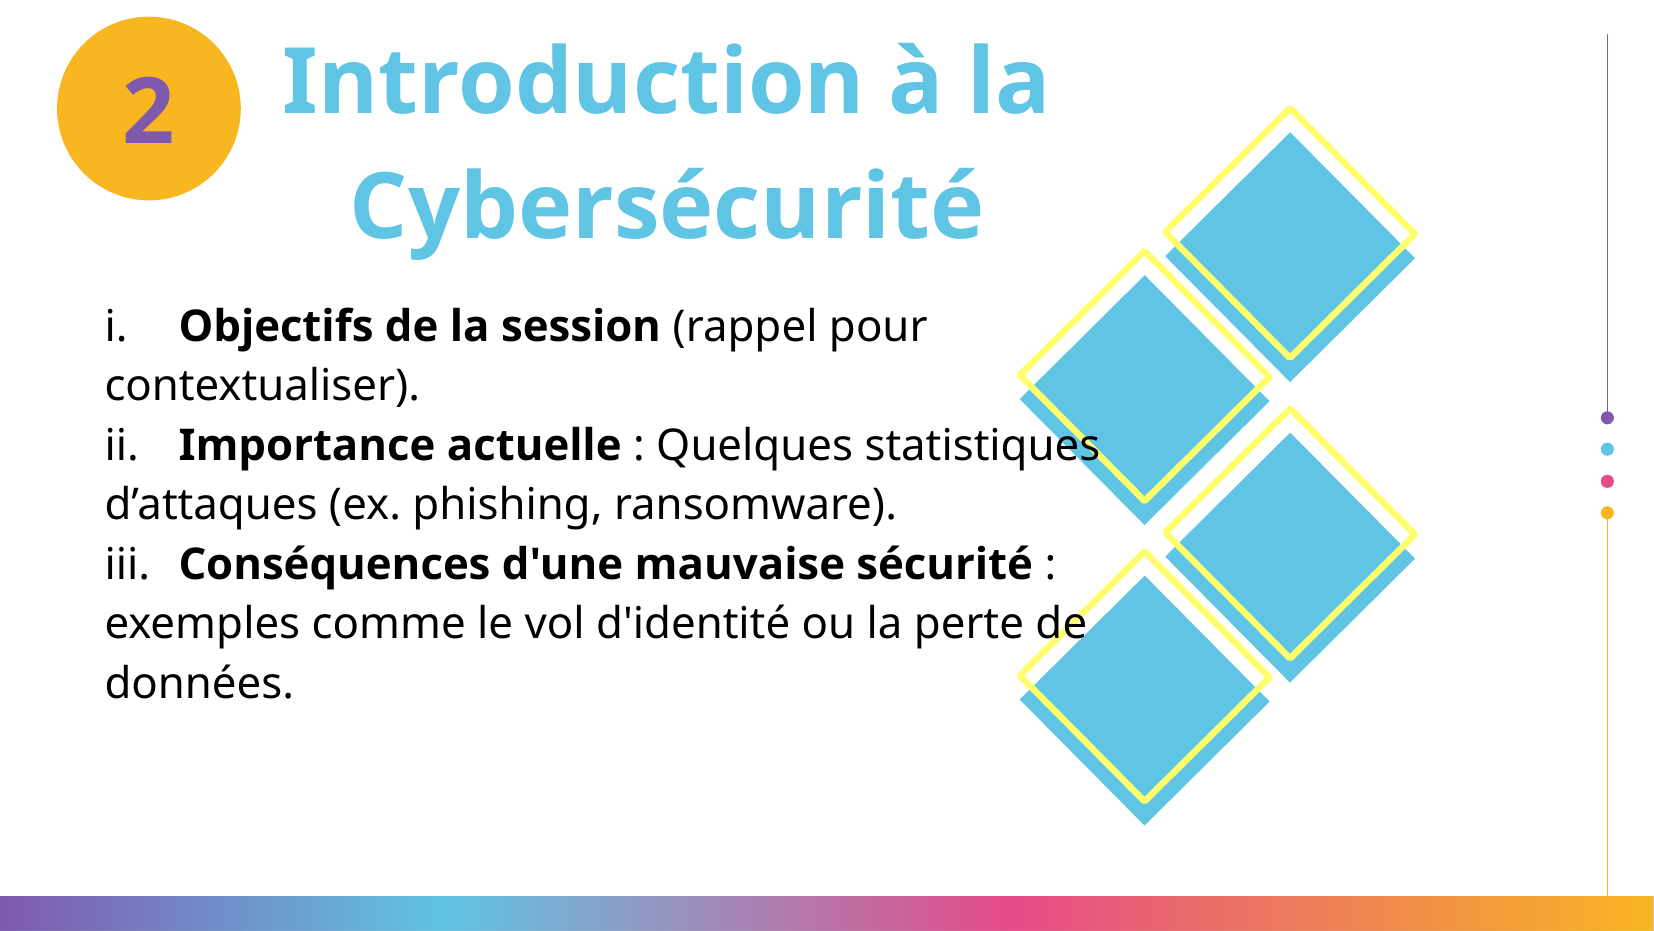

# Introduction à la Cybersécurité
2
i.	Objectifs de la session (rappel pour contextualiser).
ii.	Importance actuelle : Quelques statistiques d’attaques (ex. phishing, ransomware).
iii.	Conséquences d'une mauvaise sécurité : exemples comme le vol d'identité ou la perte de données.